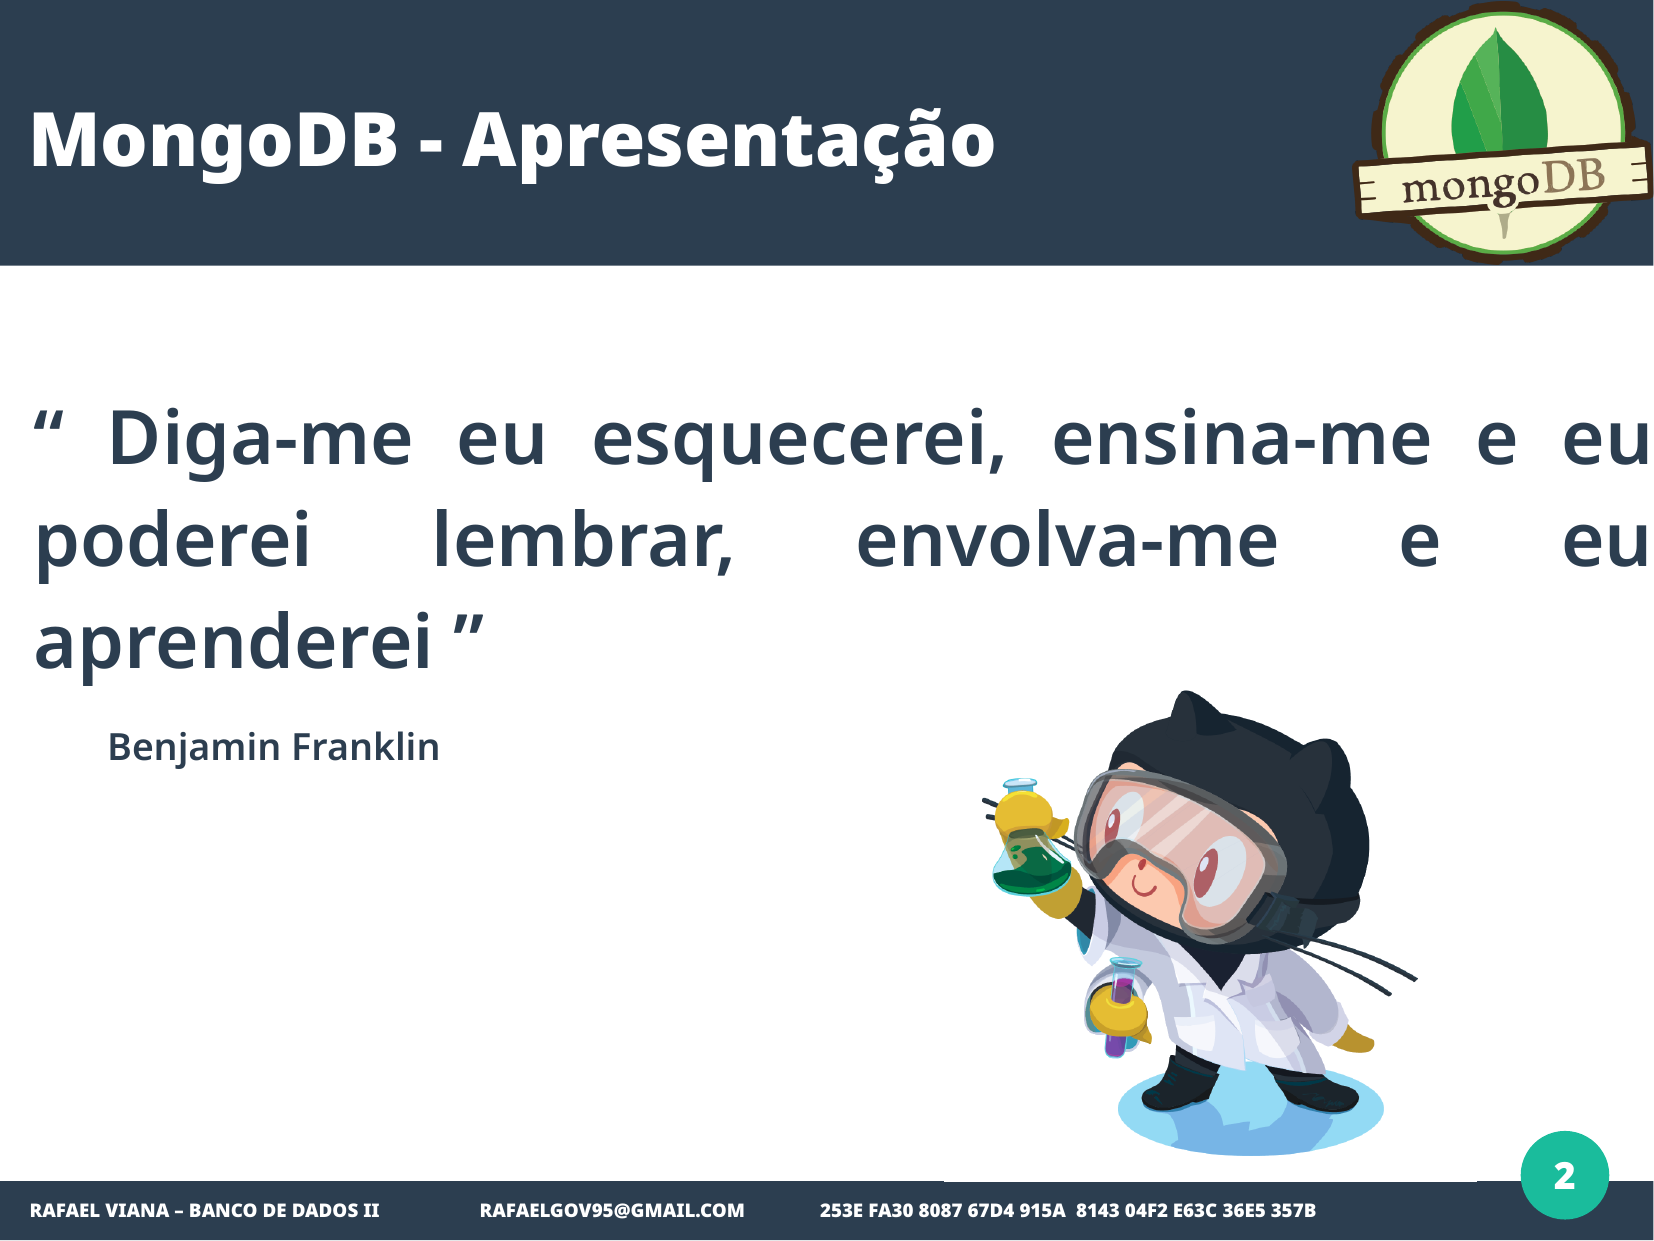

MongoDB - Apresentação
#
“ Diga-me eu esquecerei, ensina-me e eu poderei lembrar, envolva-me e eu aprenderei ”
	Benjamin Franklin
2
RAFAEL VIANA – BANCO DE DADOS II RAFAELGOV95@GMAIL.COM 253E FA30 8087 67D4 915A 8143 04F2 E63C 36E5 357B